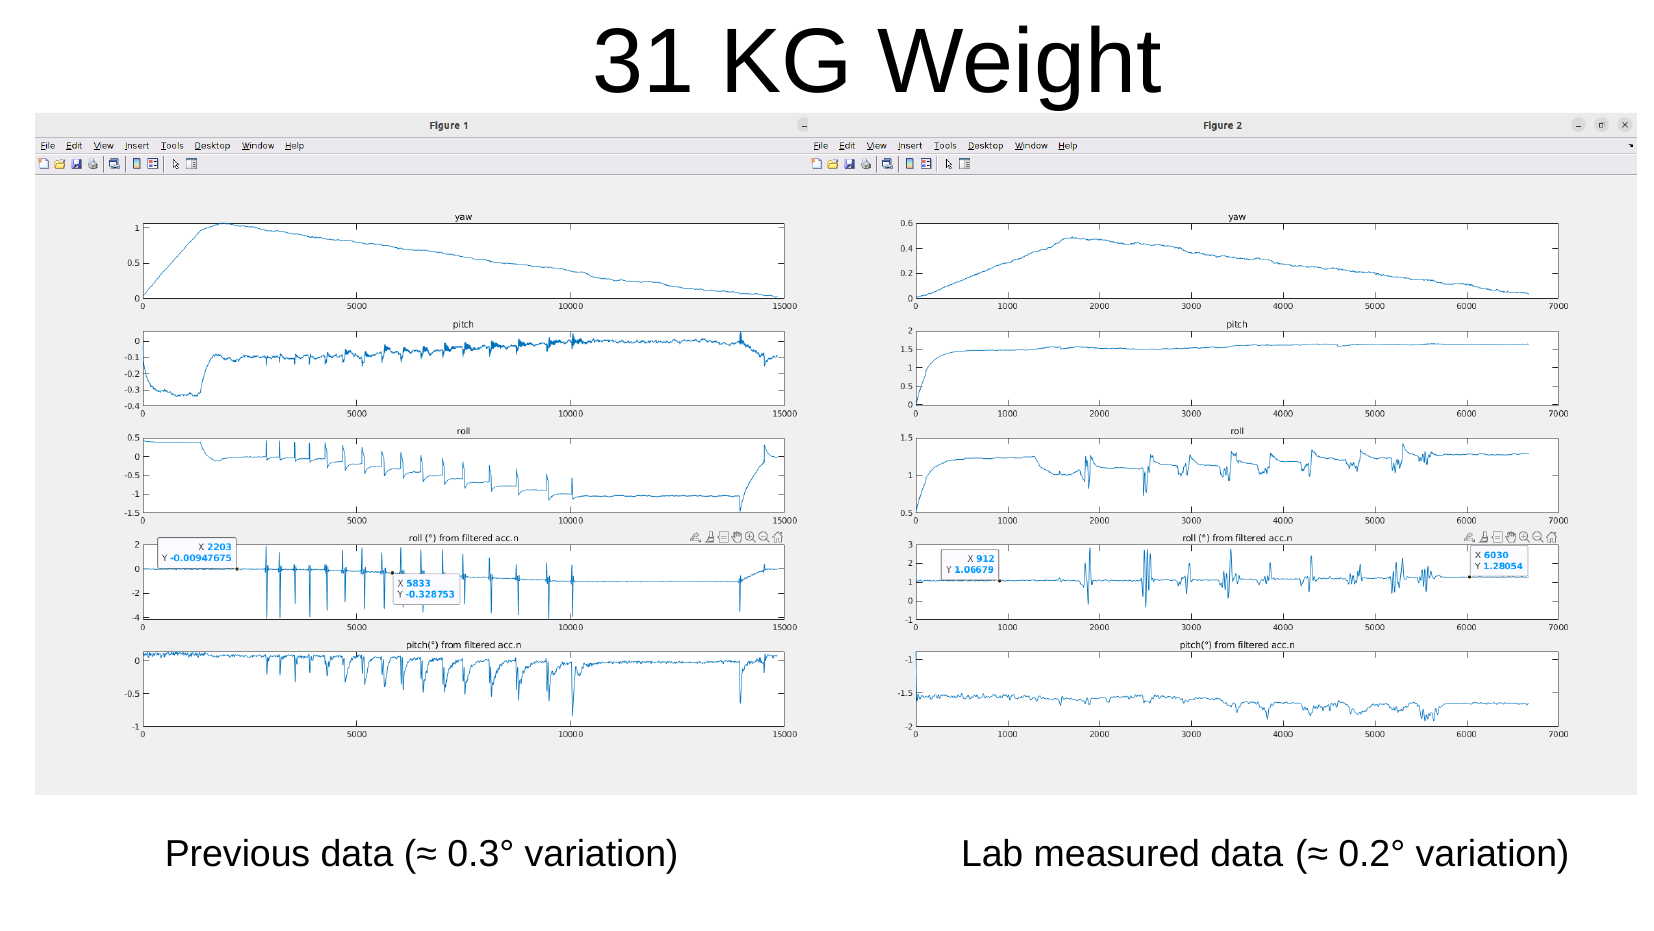

# 31 KG Weight
Previous data (≈ 0.3° variation) Lab measured data (≈ 0.2° variation)